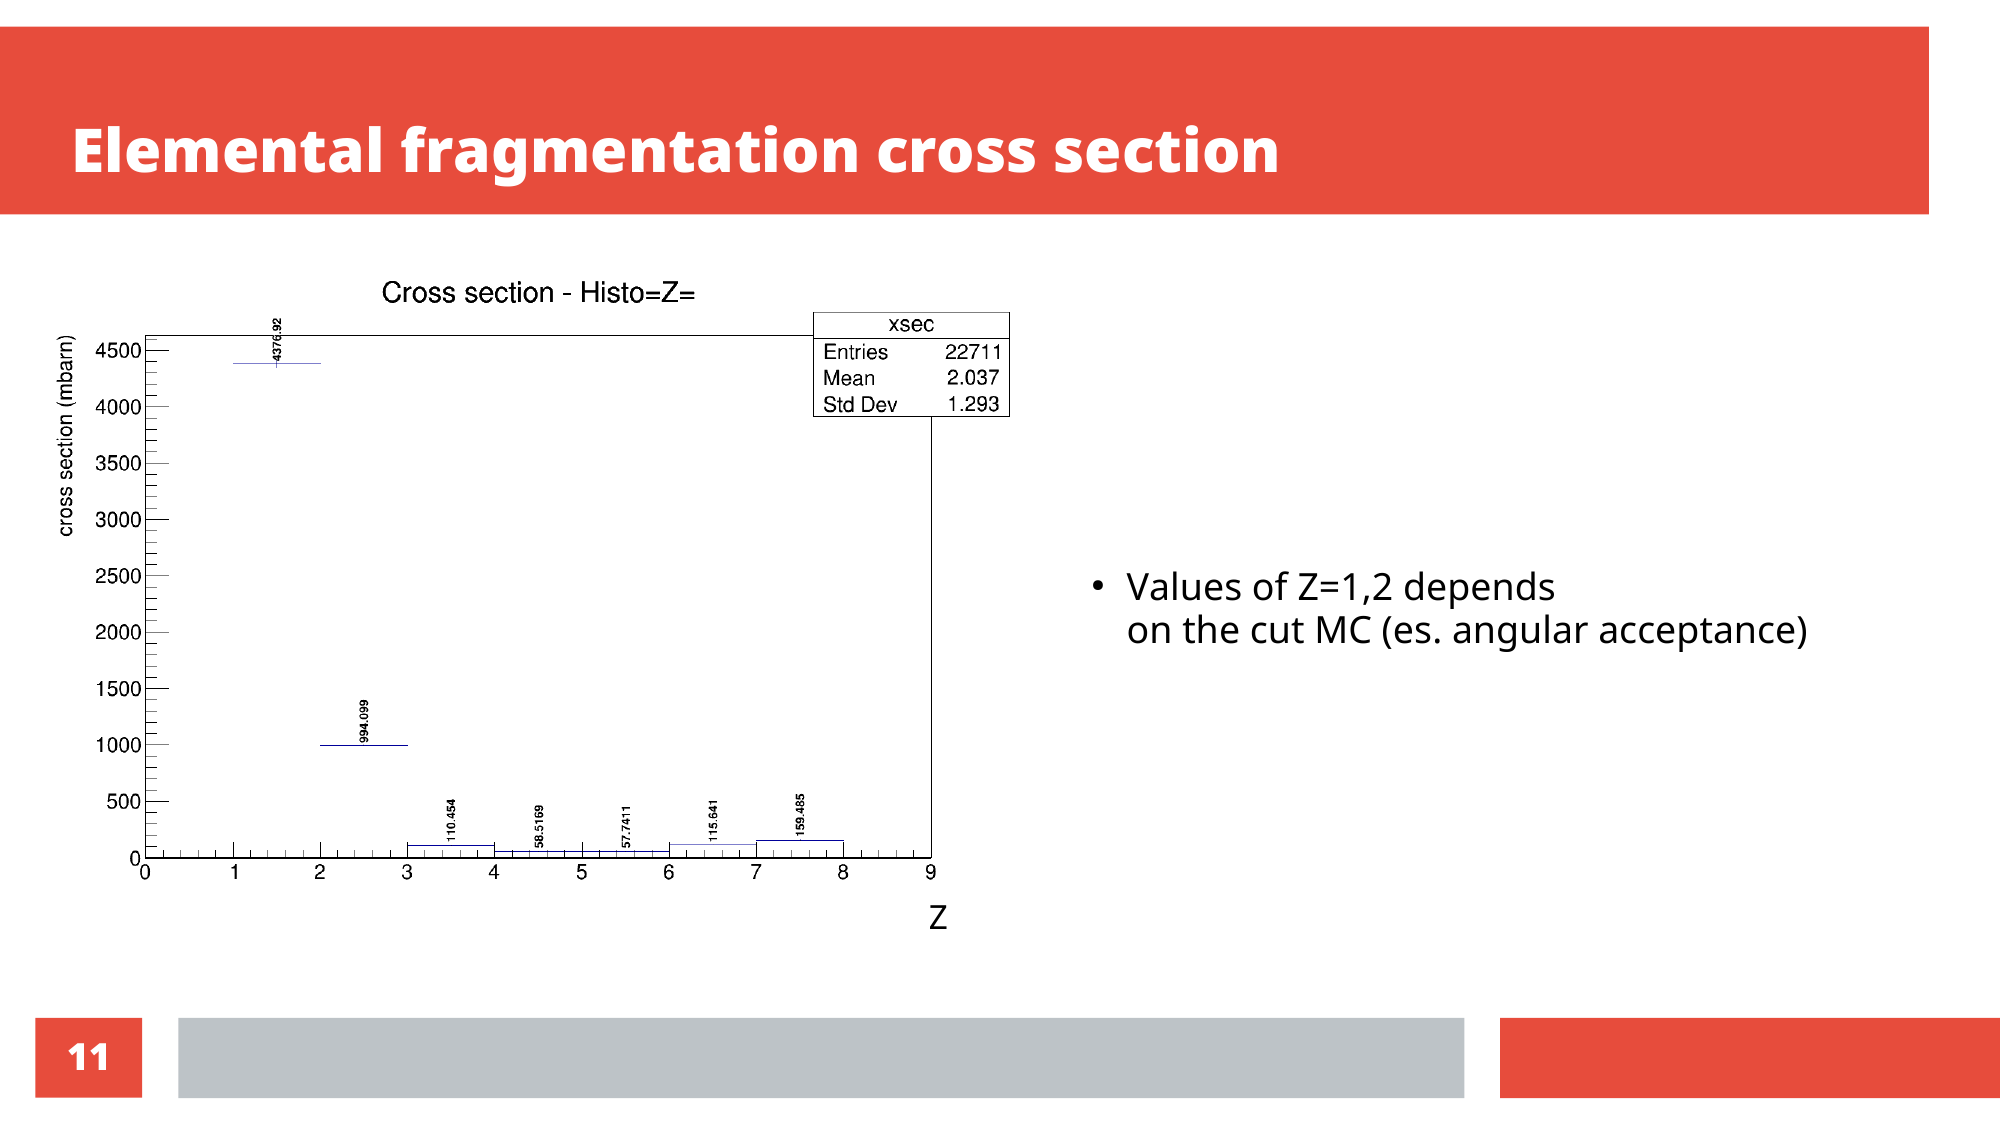

# Elemental fragmentation cross section
Values of Z=1,2 depends
on the cut MC (es. angular acceptance)
Z
11